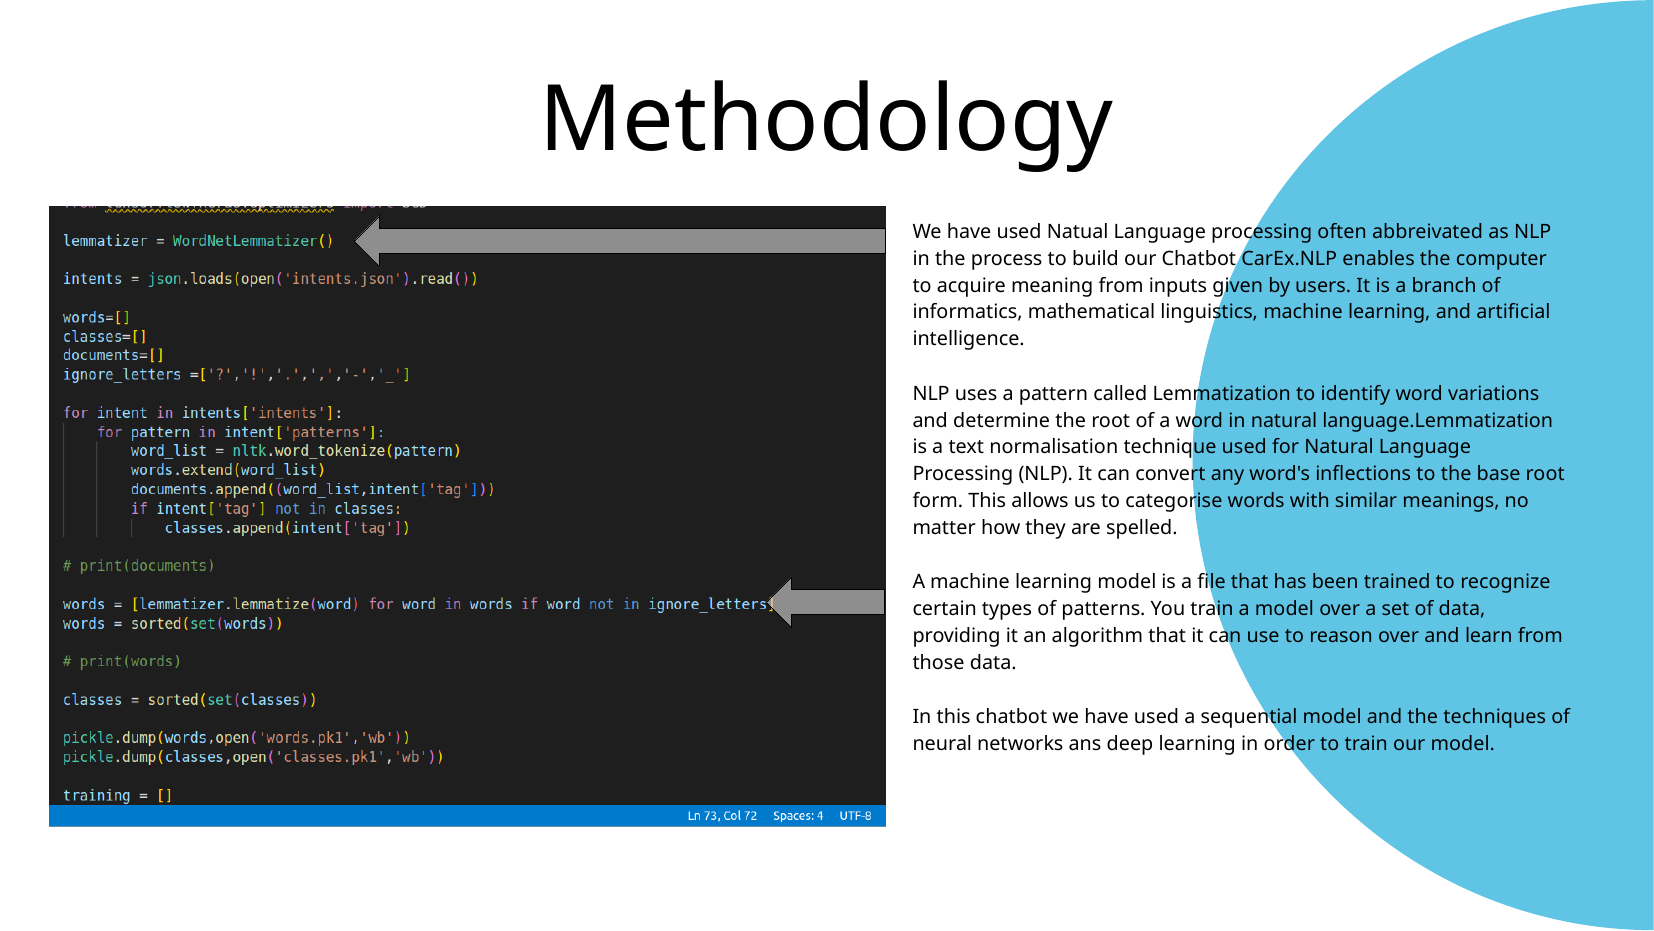

# Methodology
We have used Natual Language processing often abbreivated as NLP in the process to build our Chatbot CarEx.NLP enables the computer to acquire meaning from inputs given by users. It is a branch of informatics, mathematical linguistics, machine learning, and artificial intelligence.
NLP uses a pattern called Lemmatization to identify word variations and determine the root of a word in natural language.Lemmatization is a text normalisation technique used for Natural Language Processing (NLP). It can convert any word's inflections to the base root form. This allows us to categorise words with similar meanings, no matter how they are spelled.
A machine learning model is a file that has been trained to recognize certain types of patterns. You train a model over a set of data, providing it an algorithm that it can use to reason over and learn from those data.
In this chatbot we have used a sequential model and the techniques of neural networks ans deep learning in order to train our model.